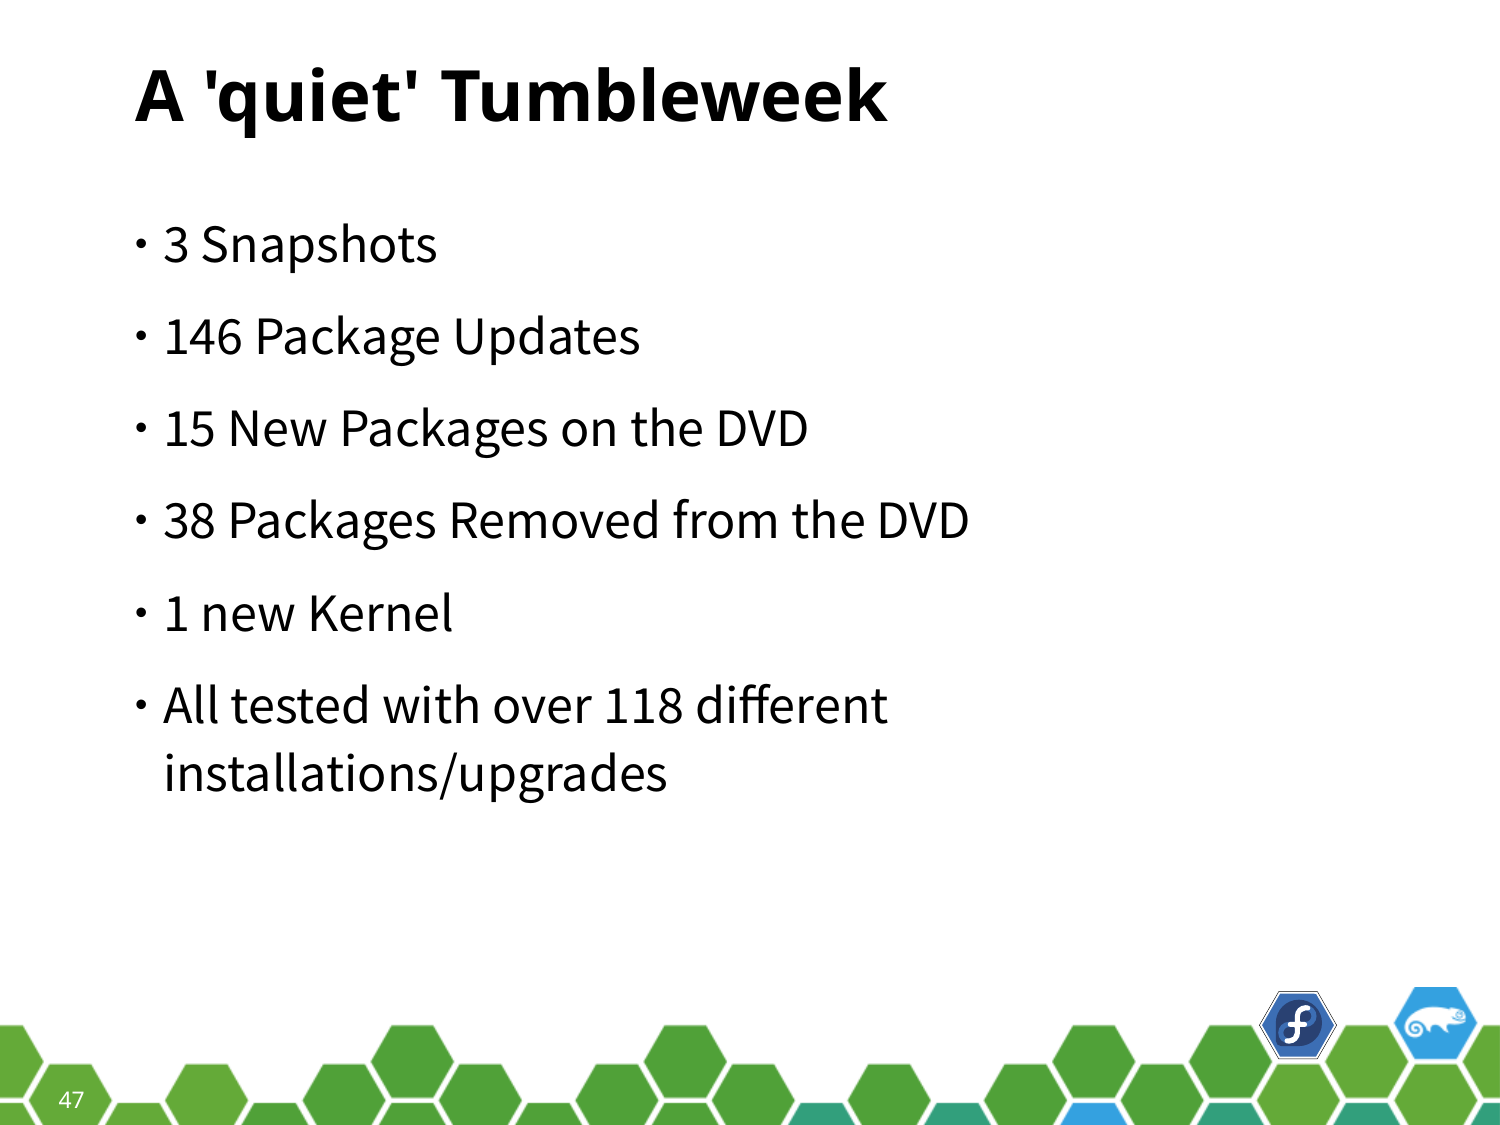

# A 'quiet' Tumbleweek
3 Snapshots
146 Package Updates
15 New Packages on the DVD
38 Packages Removed from the DVD
1 new Kernel
All tested with over 118 different installations/upgrades